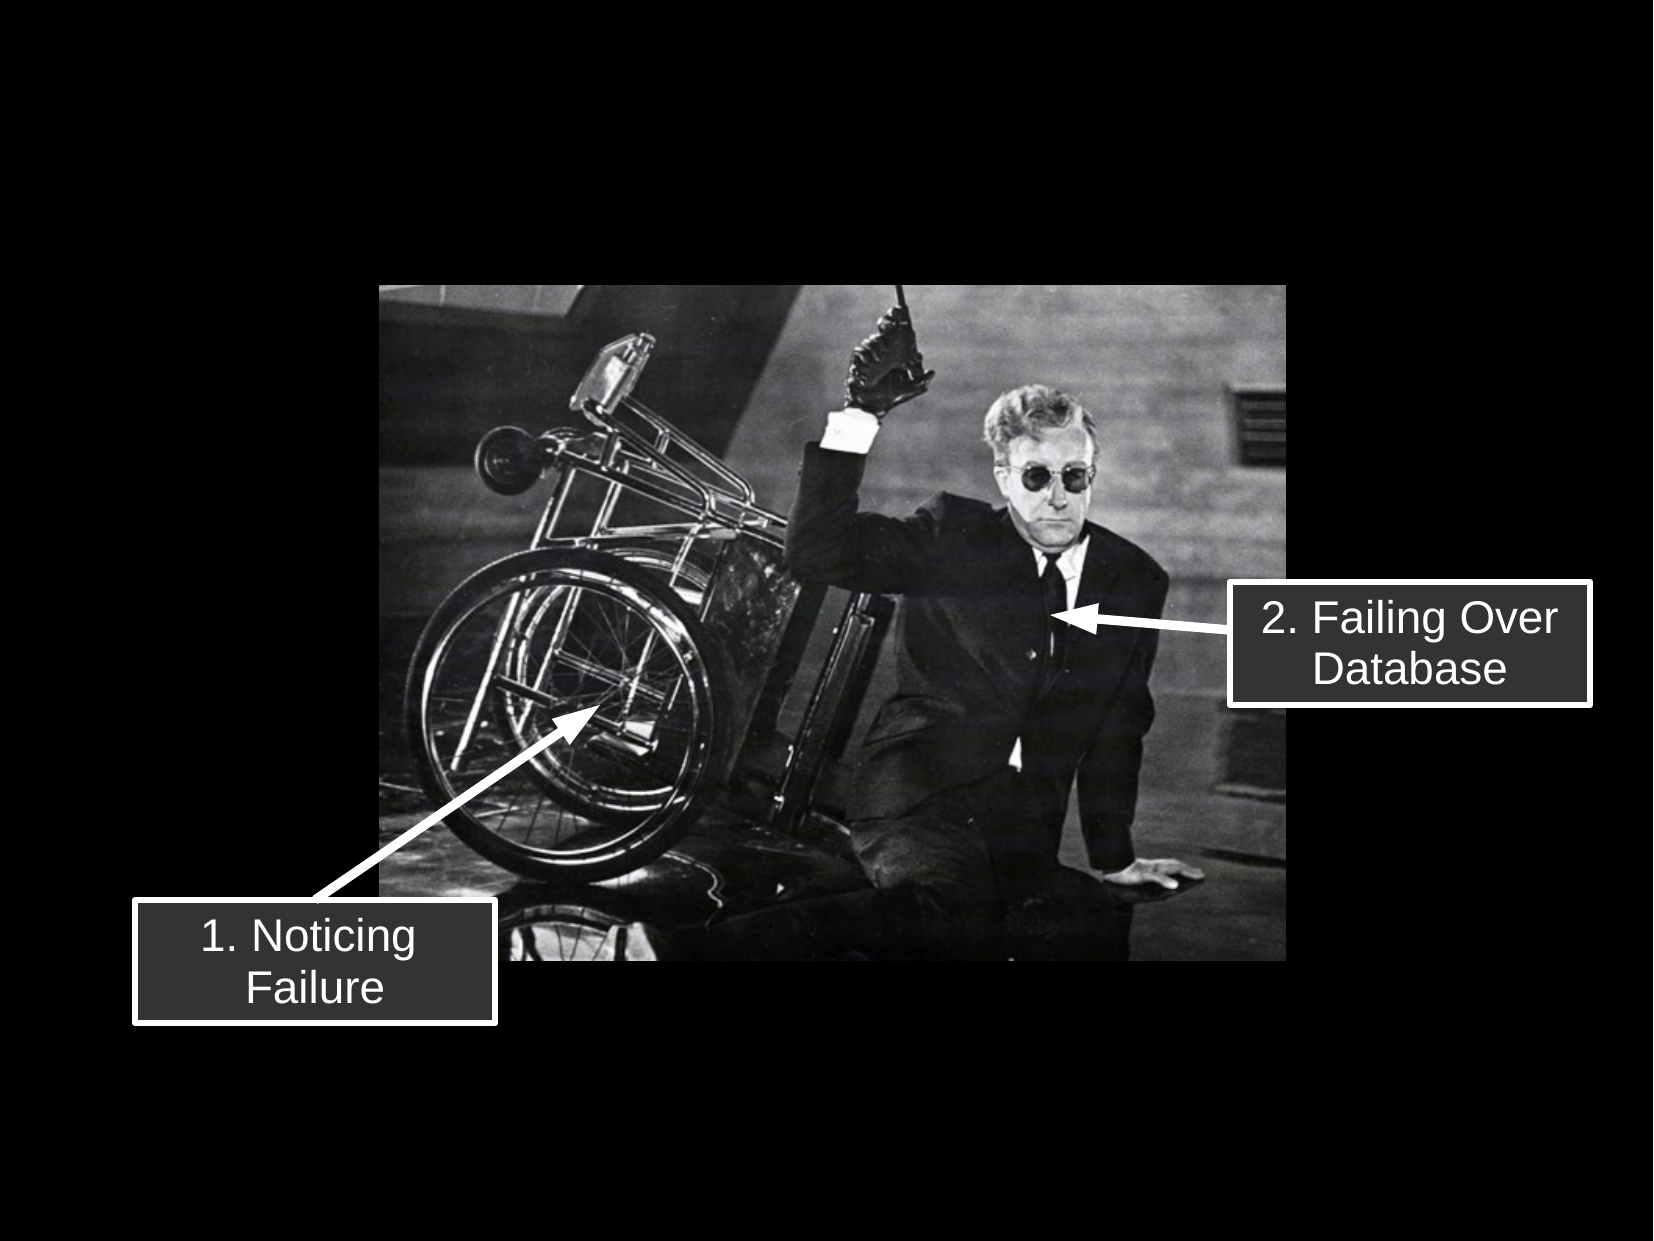

2. Failing Over
Database
1. Noticing
Failure